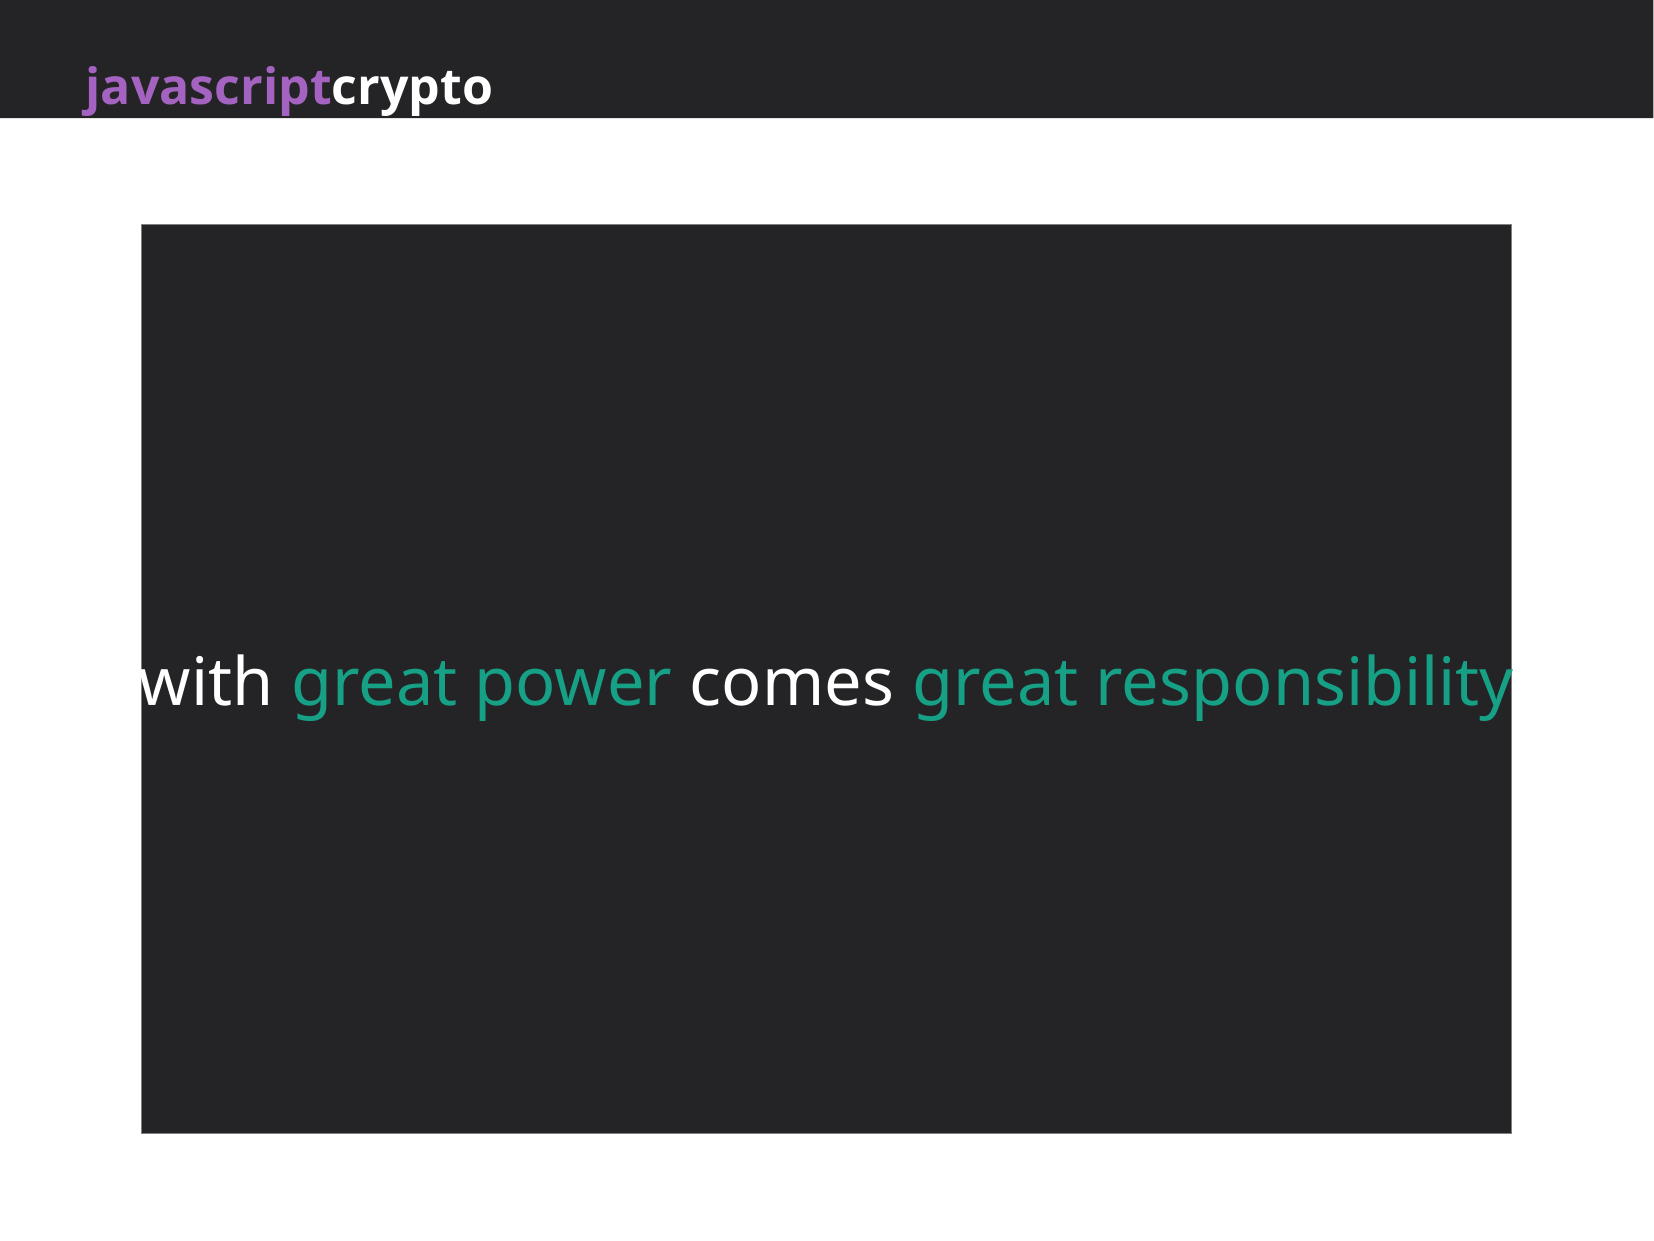

javascriptcrypto
with great power comes great responsibility